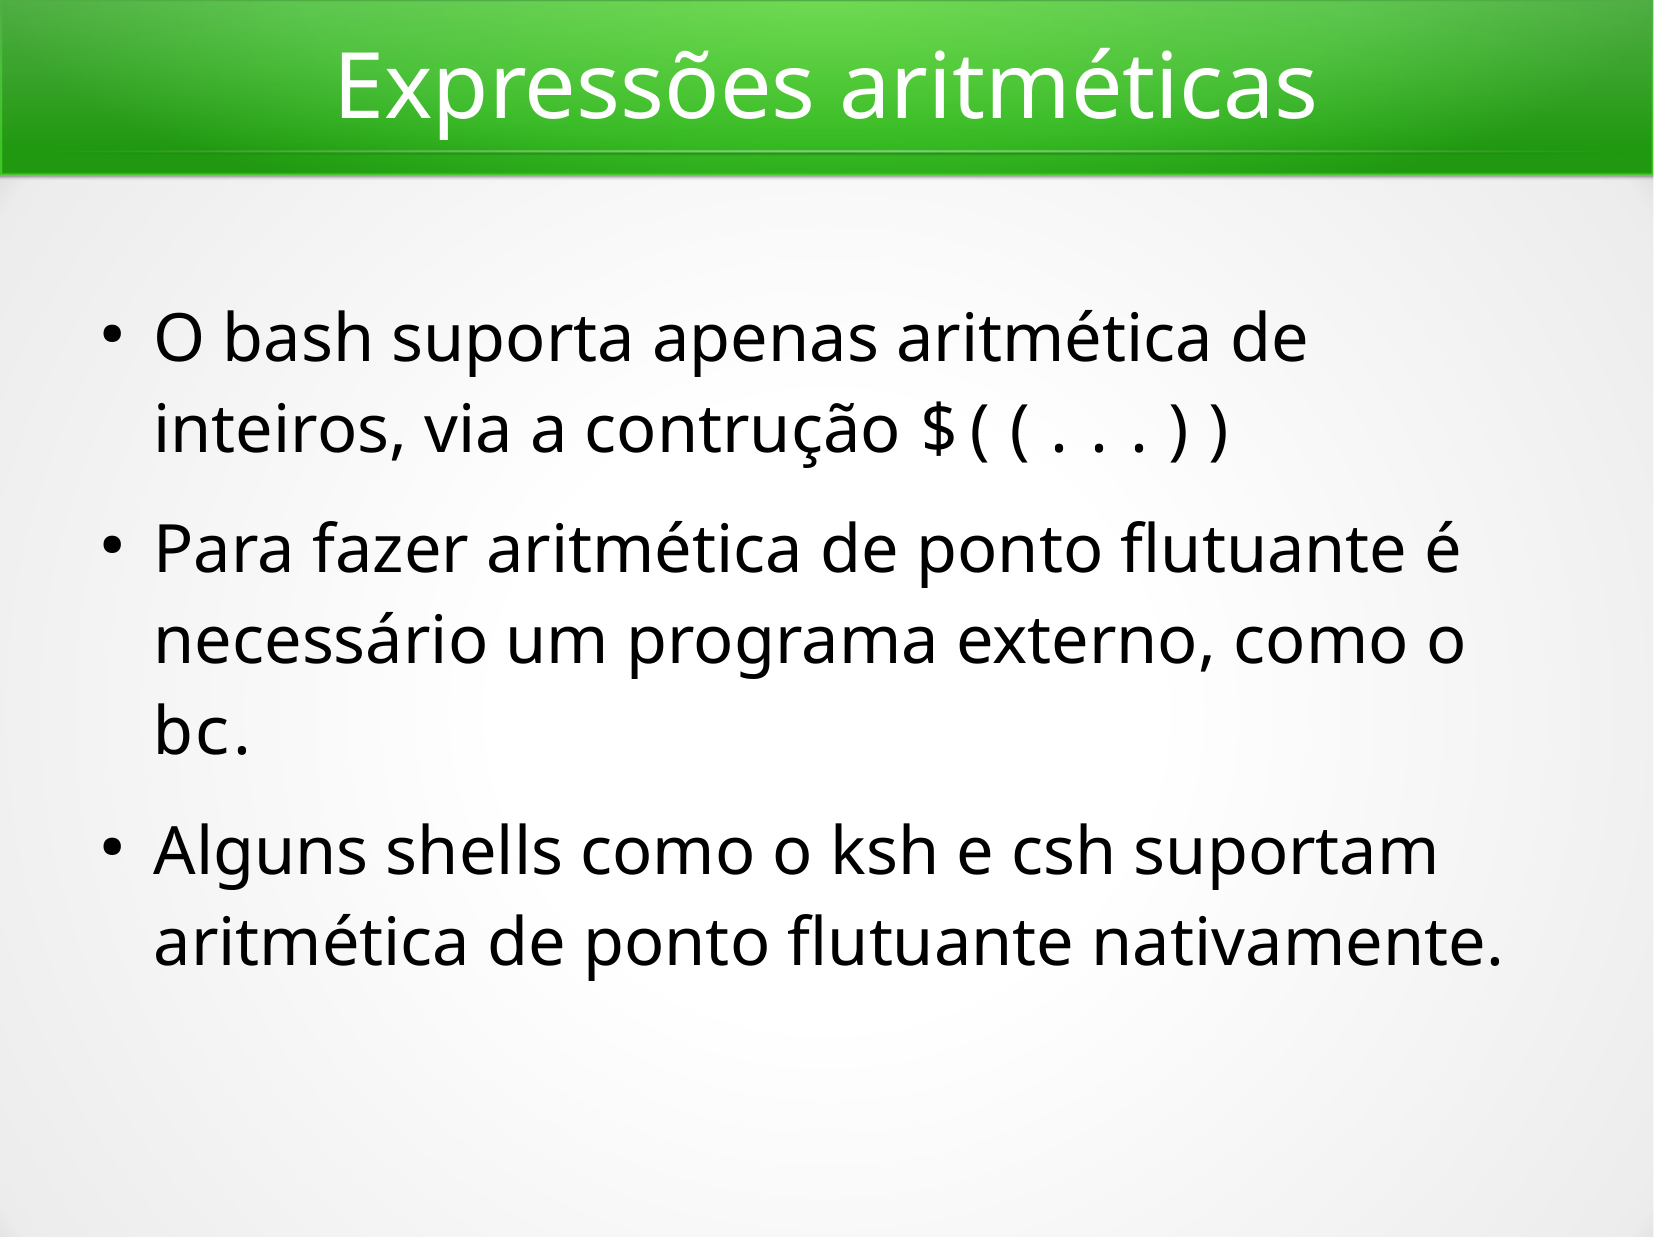

# Expressões aritméticas
O bash suporta apenas aritmética de inteiros, via a contrução $((...))
Para fazer aritmética de ponto flutuante é necessário um programa externo, como o bc.
Alguns shells como o ksh e csh suportam aritmética de ponto flutuante nativamente.